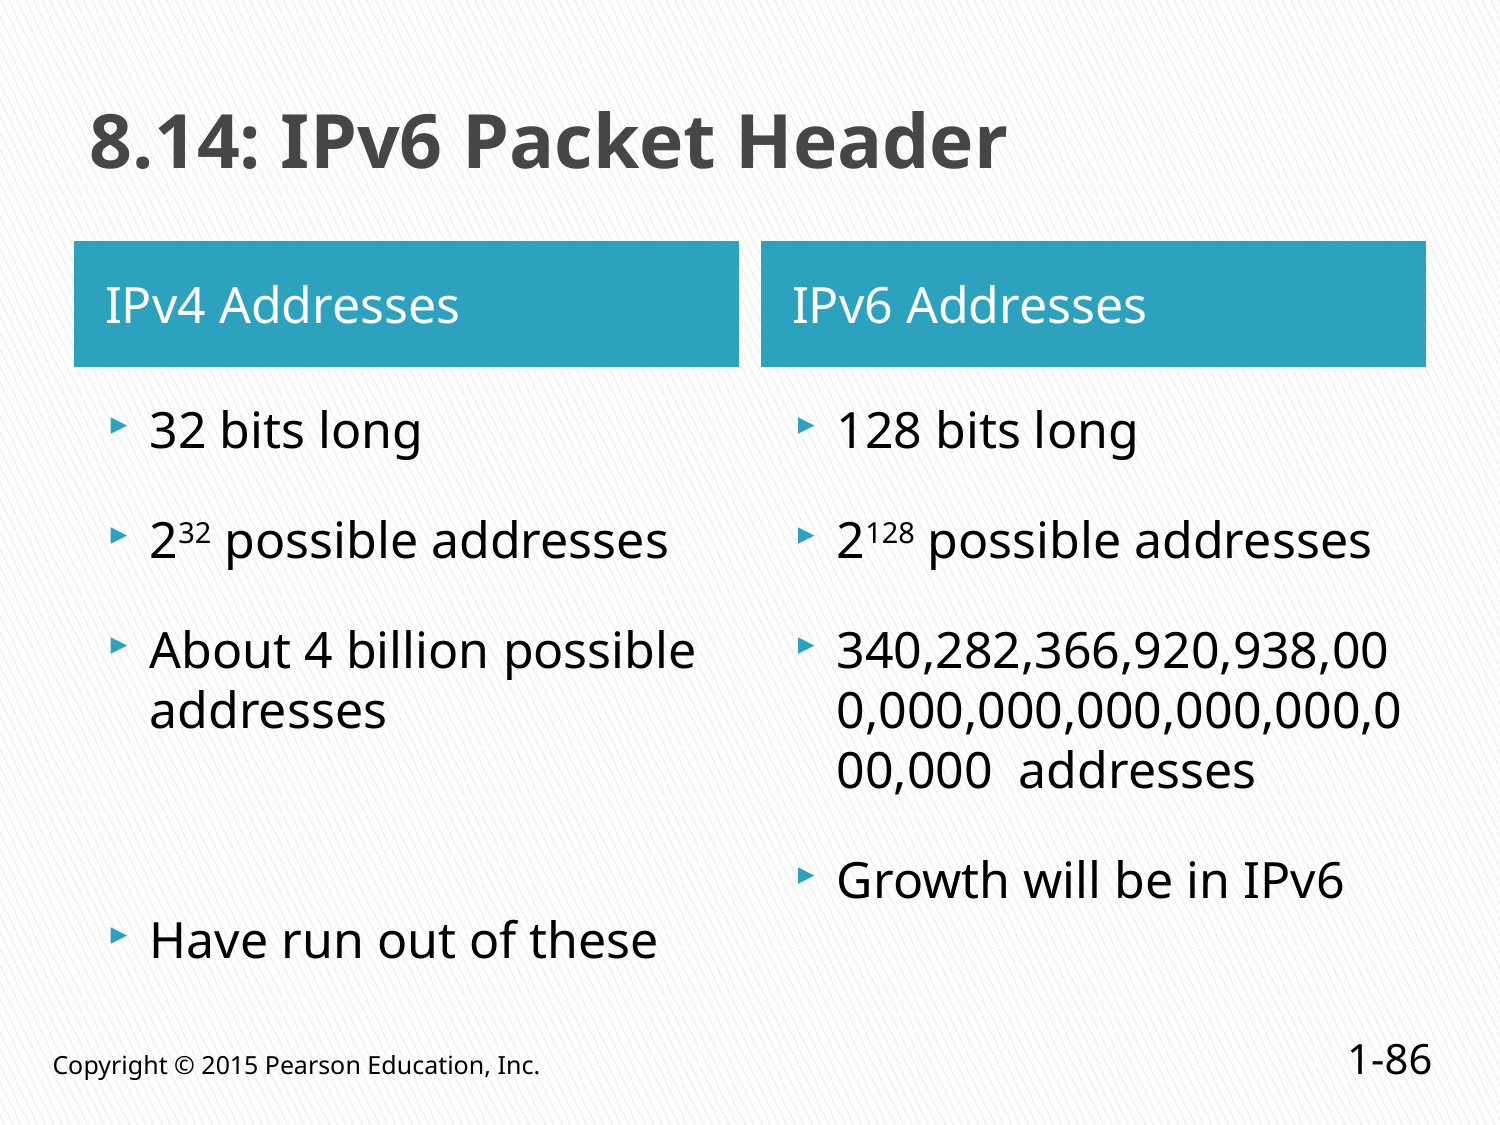

# 8.14: IPv6 Packet Header
IPv4 Addresses
IPv6 Addresses
32 bits long
232 possible addresses
About 4 billion possible addresses
Have run out of these
128 bits long
2128 possible addresses
340,282,366,920,938,000,000,000,000,000,000,000,000 addresses
Growth will be in IPv6
Copyright © 2015 Pearson Education, Inc.